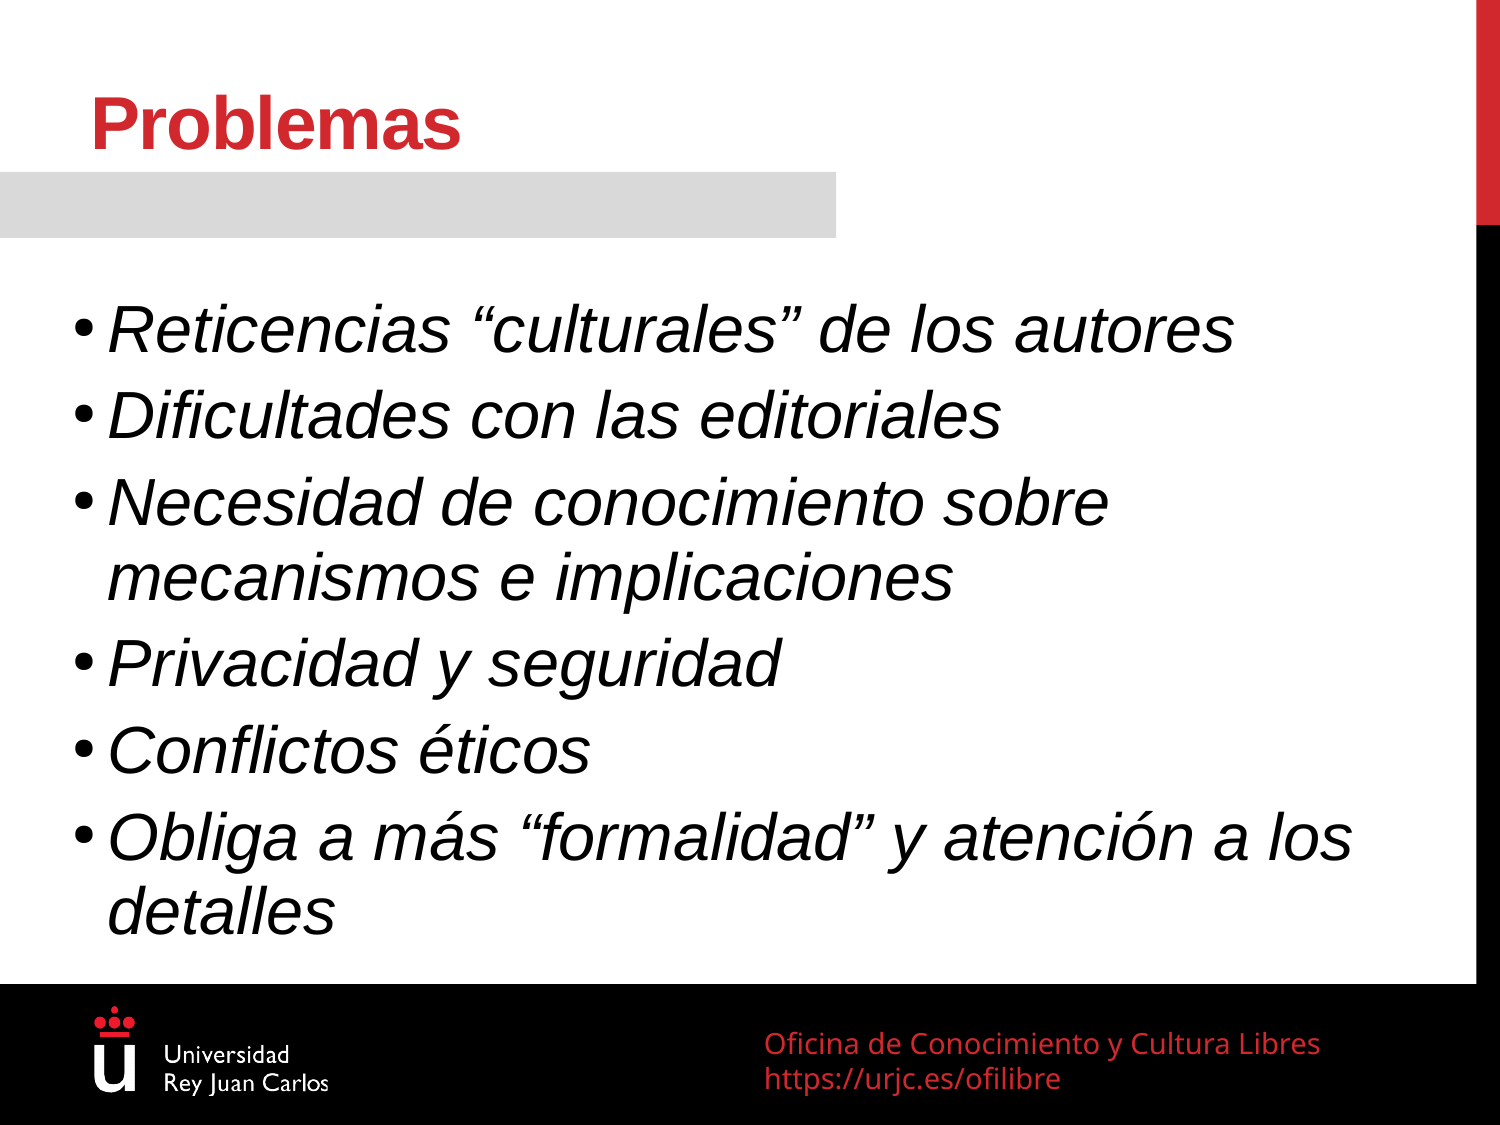

Problemas
#
Reticencias “culturales” de los autores
Dificultades con las editoriales
Necesidad de conocimiento sobre mecanismos e implicaciones
Privacidad y seguridad
Conflictos éticos
Obliga a más “formalidad” y atención a los detalles
Oficina de Conocimiento y Cultura Libres
https://urjc.es/ofilibre